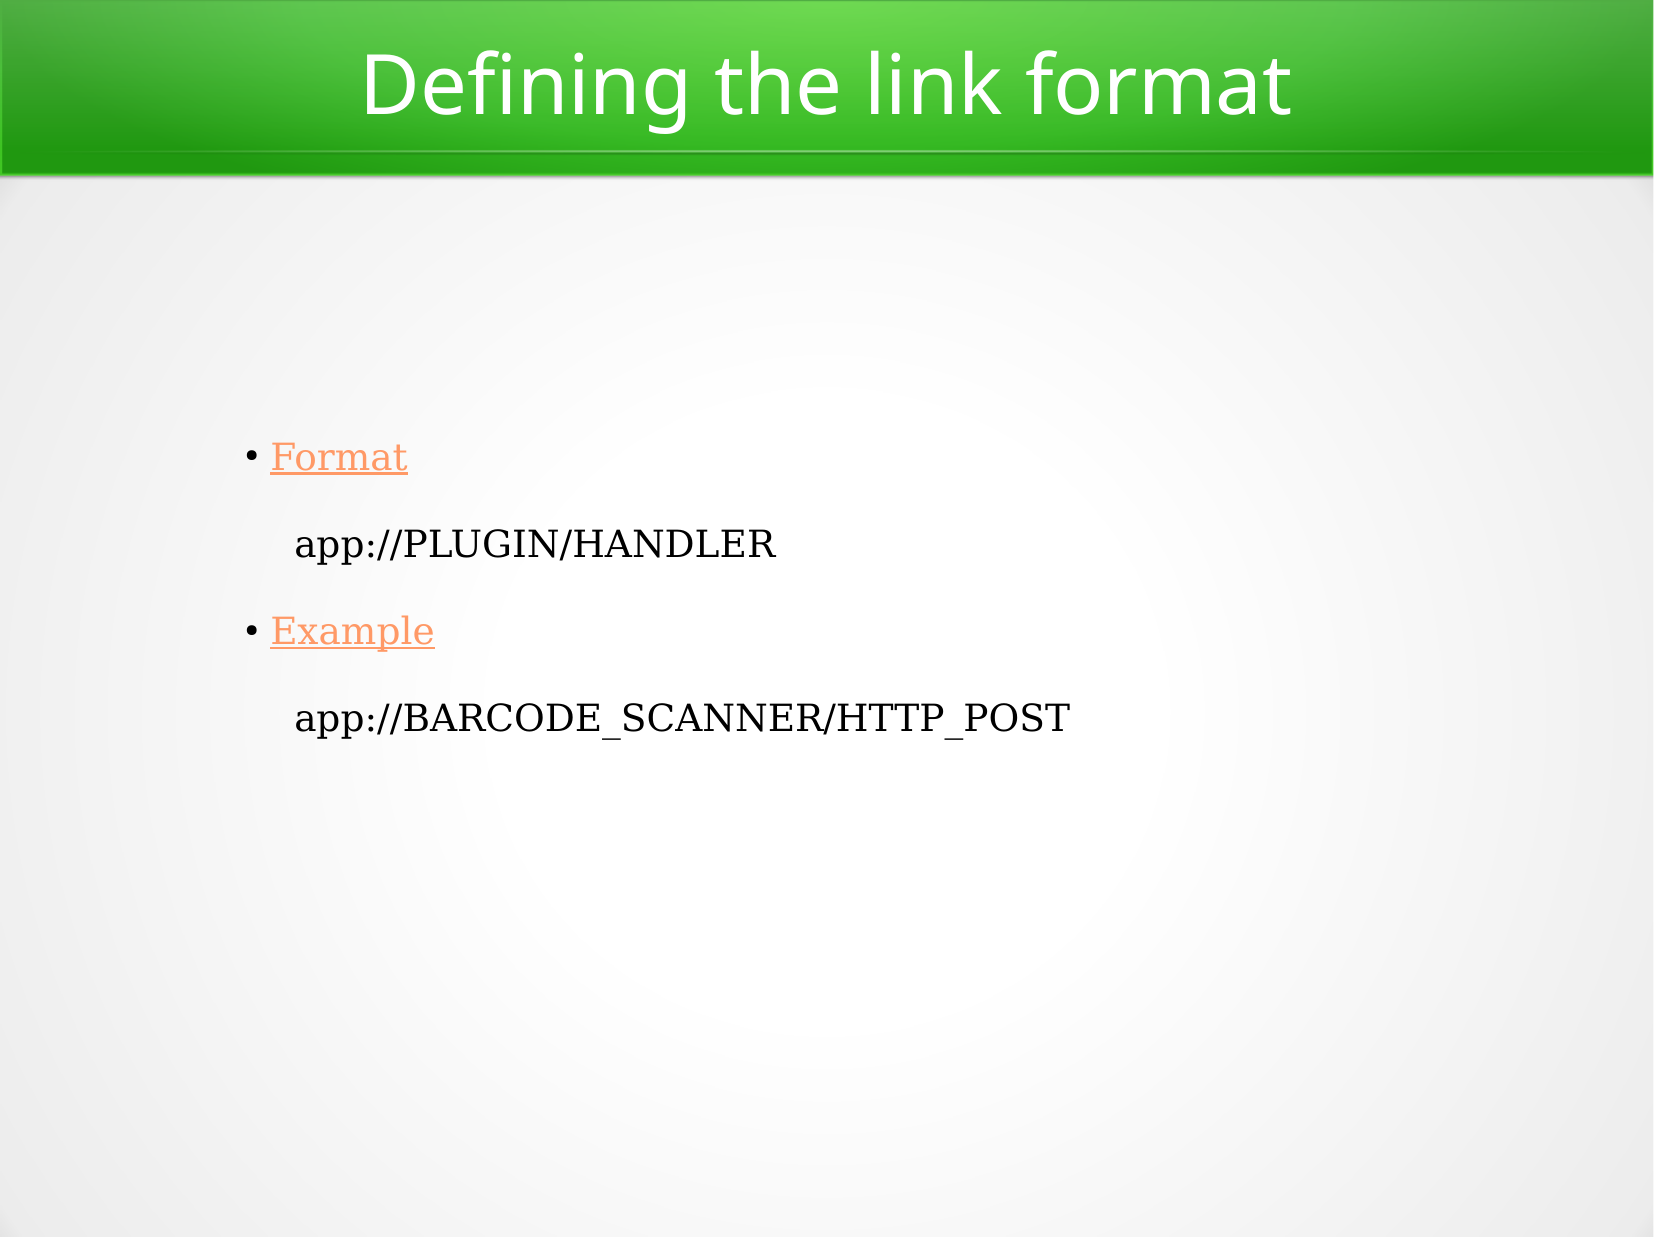

# Defining the link format
 Format
 app://PLUGIN/HANDLER
 Example
 app://BARCODE_SCANNER/HTTP_POST